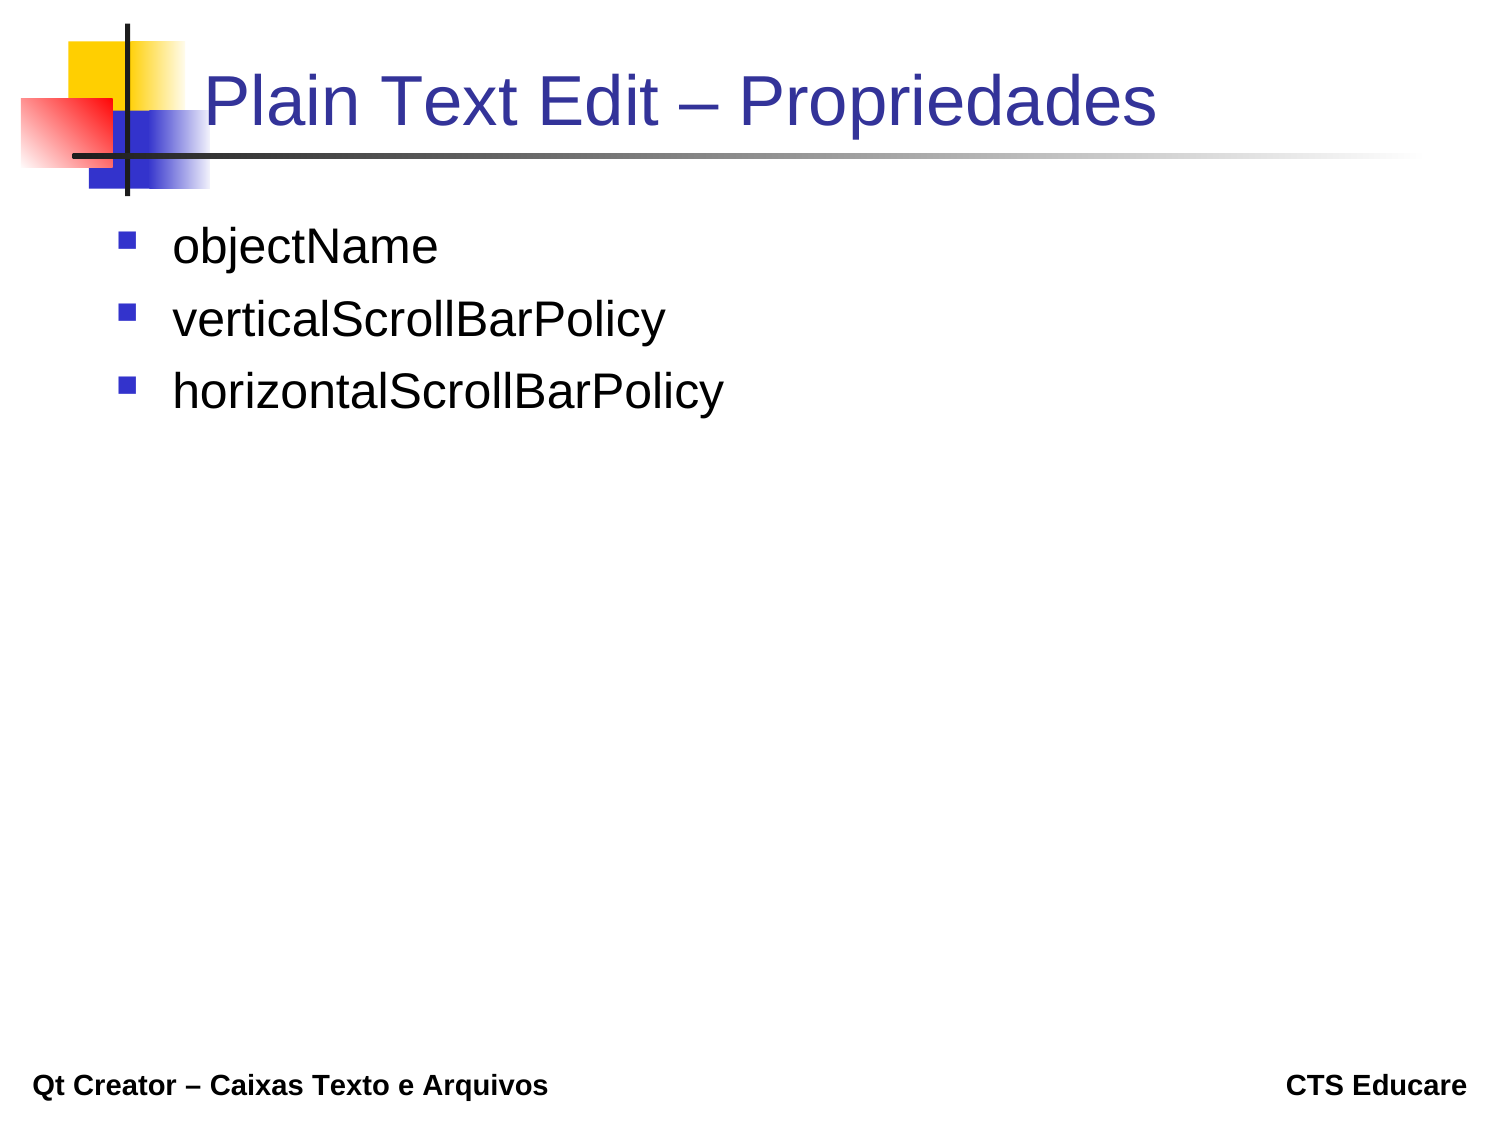

# Plain Text Edit – Propriedades
objectName
verticalScrollBarPolicy
horizontalScrollBarPolicy